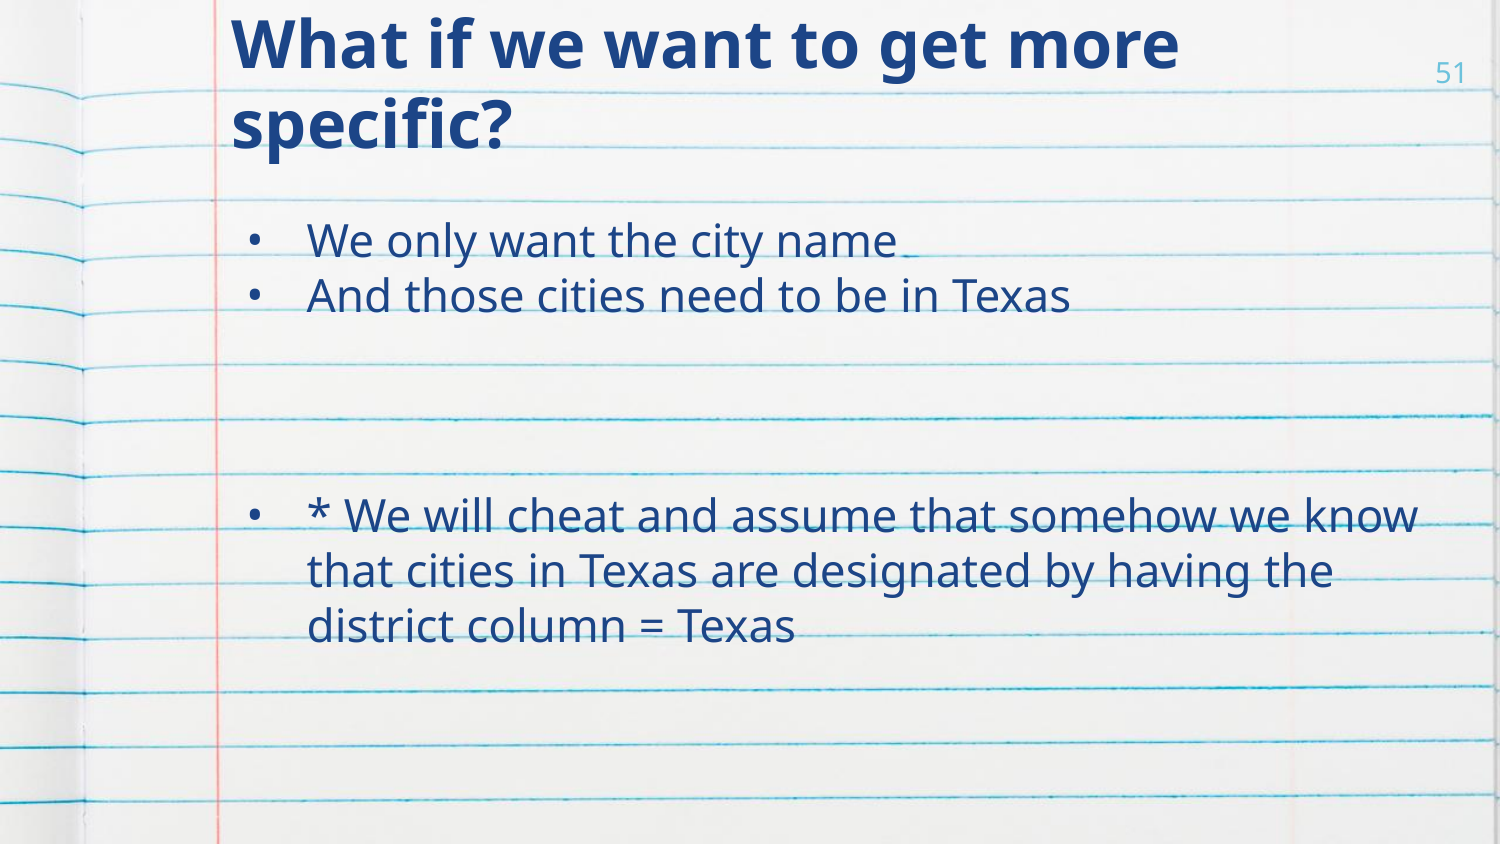

# What if we want to get more specific?
We only want the city name
And those cities need to be in Texas
* We will cheat and assume that somehow we know that cities in Texas are designated by having the district column = Texas